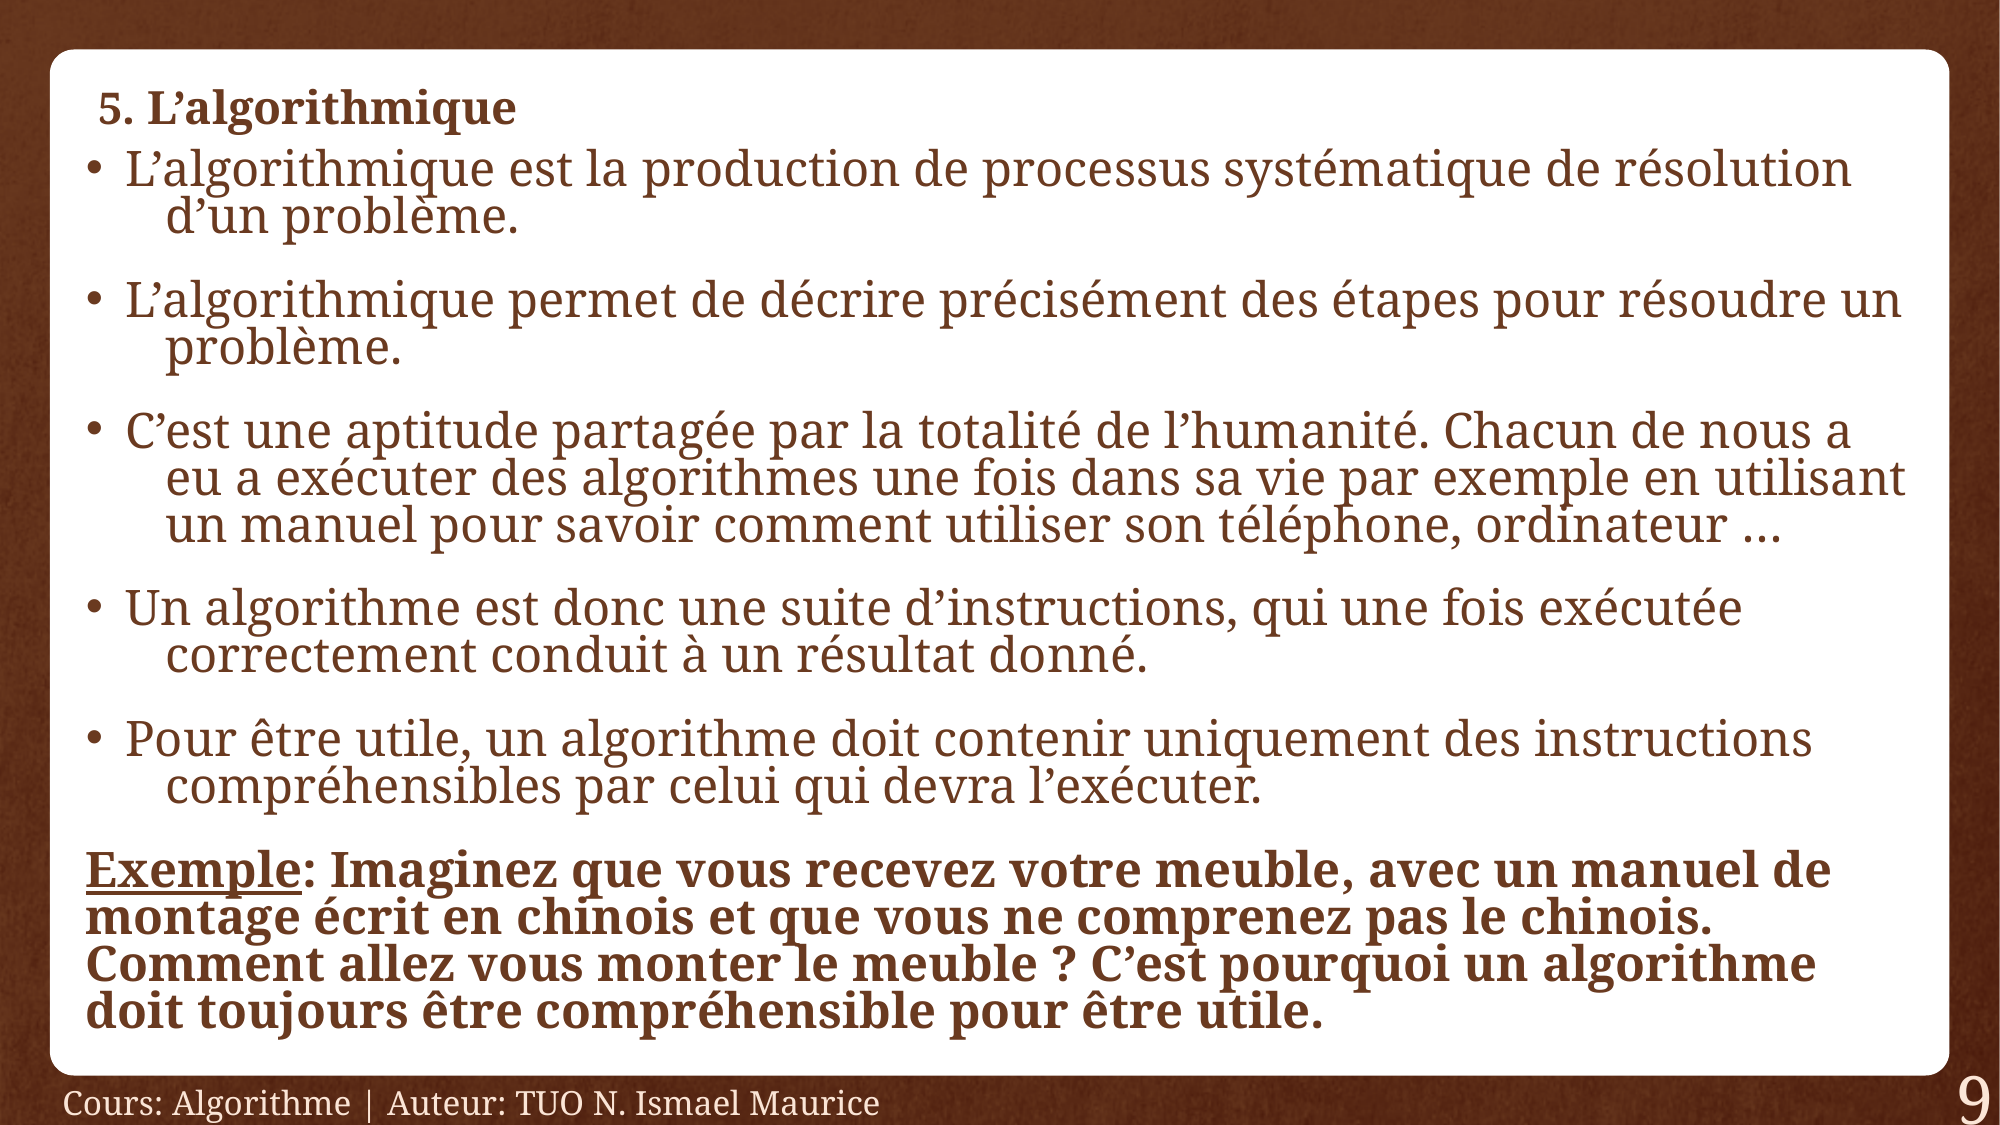

# 5. L’algorithmique
L’algorithmique est la production de processus systématique de résolution d’un problème.
L’algorithmique permet de décrire précisément des étapes pour résoudre un problème.
C’est une aptitude partagée par la totalité de l’humanité. Chacun de nous a eu a exécuter des algorithmes une fois dans sa vie par exemple en utilisant un manuel pour savoir comment utiliser son téléphone, ordinateur …
Un algorithme est donc une suite d’instructions, qui une fois exécutée correctement conduit à un résultat donné.
Pour être utile, un algorithme doit contenir uniquement des instructions compréhensibles par celui qui devra l’exécuter.
Exemple: Imaginez que vous recevez votre meuble, avec un manuel de montage écrit en chinois et que vous ne comprenez pas le chinois. Comment allez vous monter le meuble ? C’est pourquoi un algorithme doit toujours être compréhensible pour être utile.
Cours: Algorithme | Auteur: TUO N. Ismael Maurice